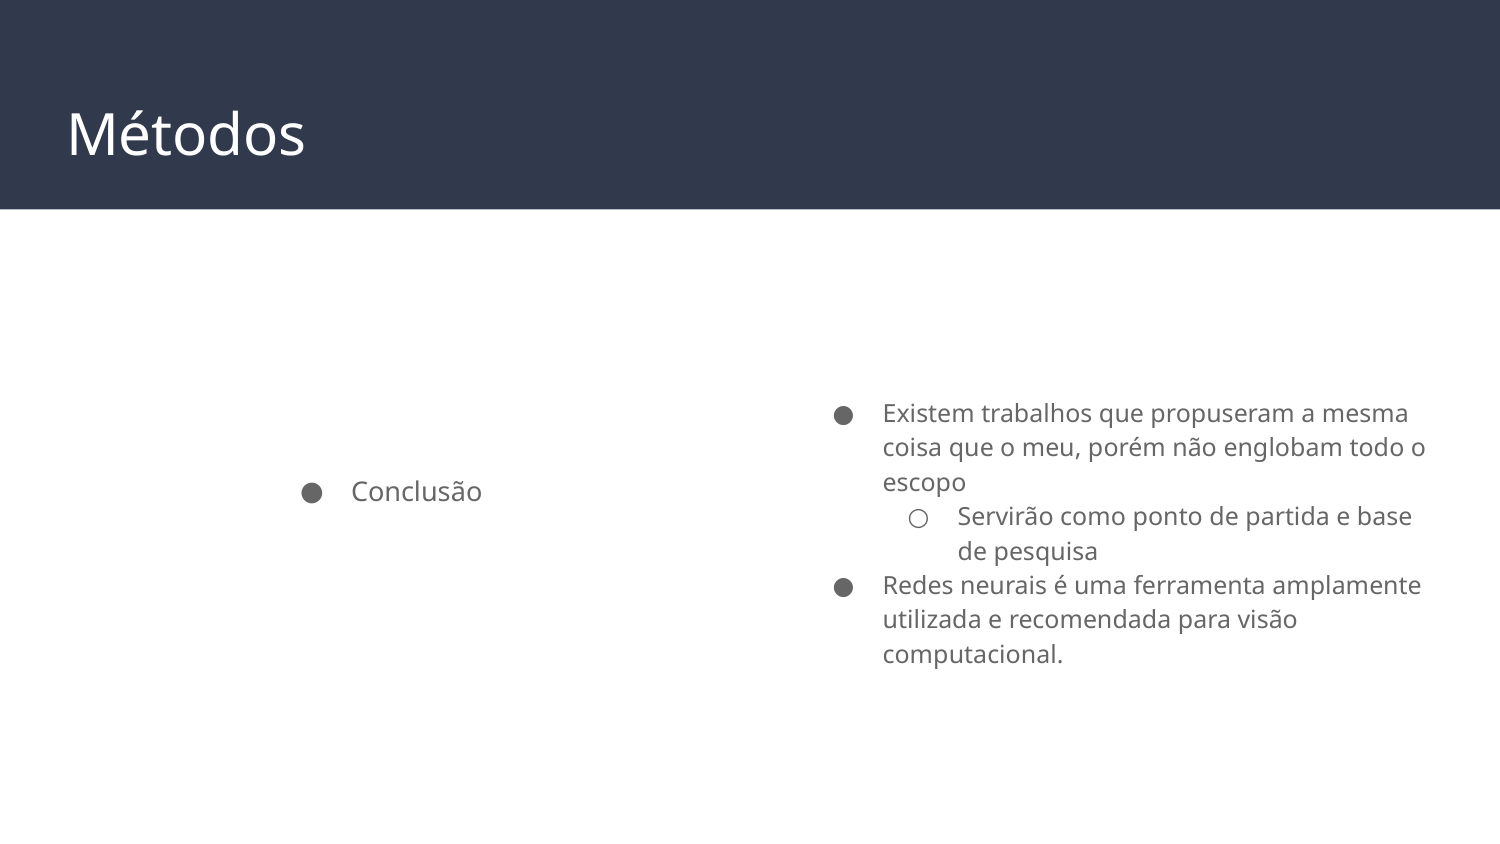

# Métodos
Conclusão
Existem trabalhos que propuseram a mesma coisa que o meu, porém não englobam todo o escopo
Servirão como ponto de partida e base de pesquisa
Redes neurais é uma ferramenta amplamente utilizada e recomendada para visão computacional.